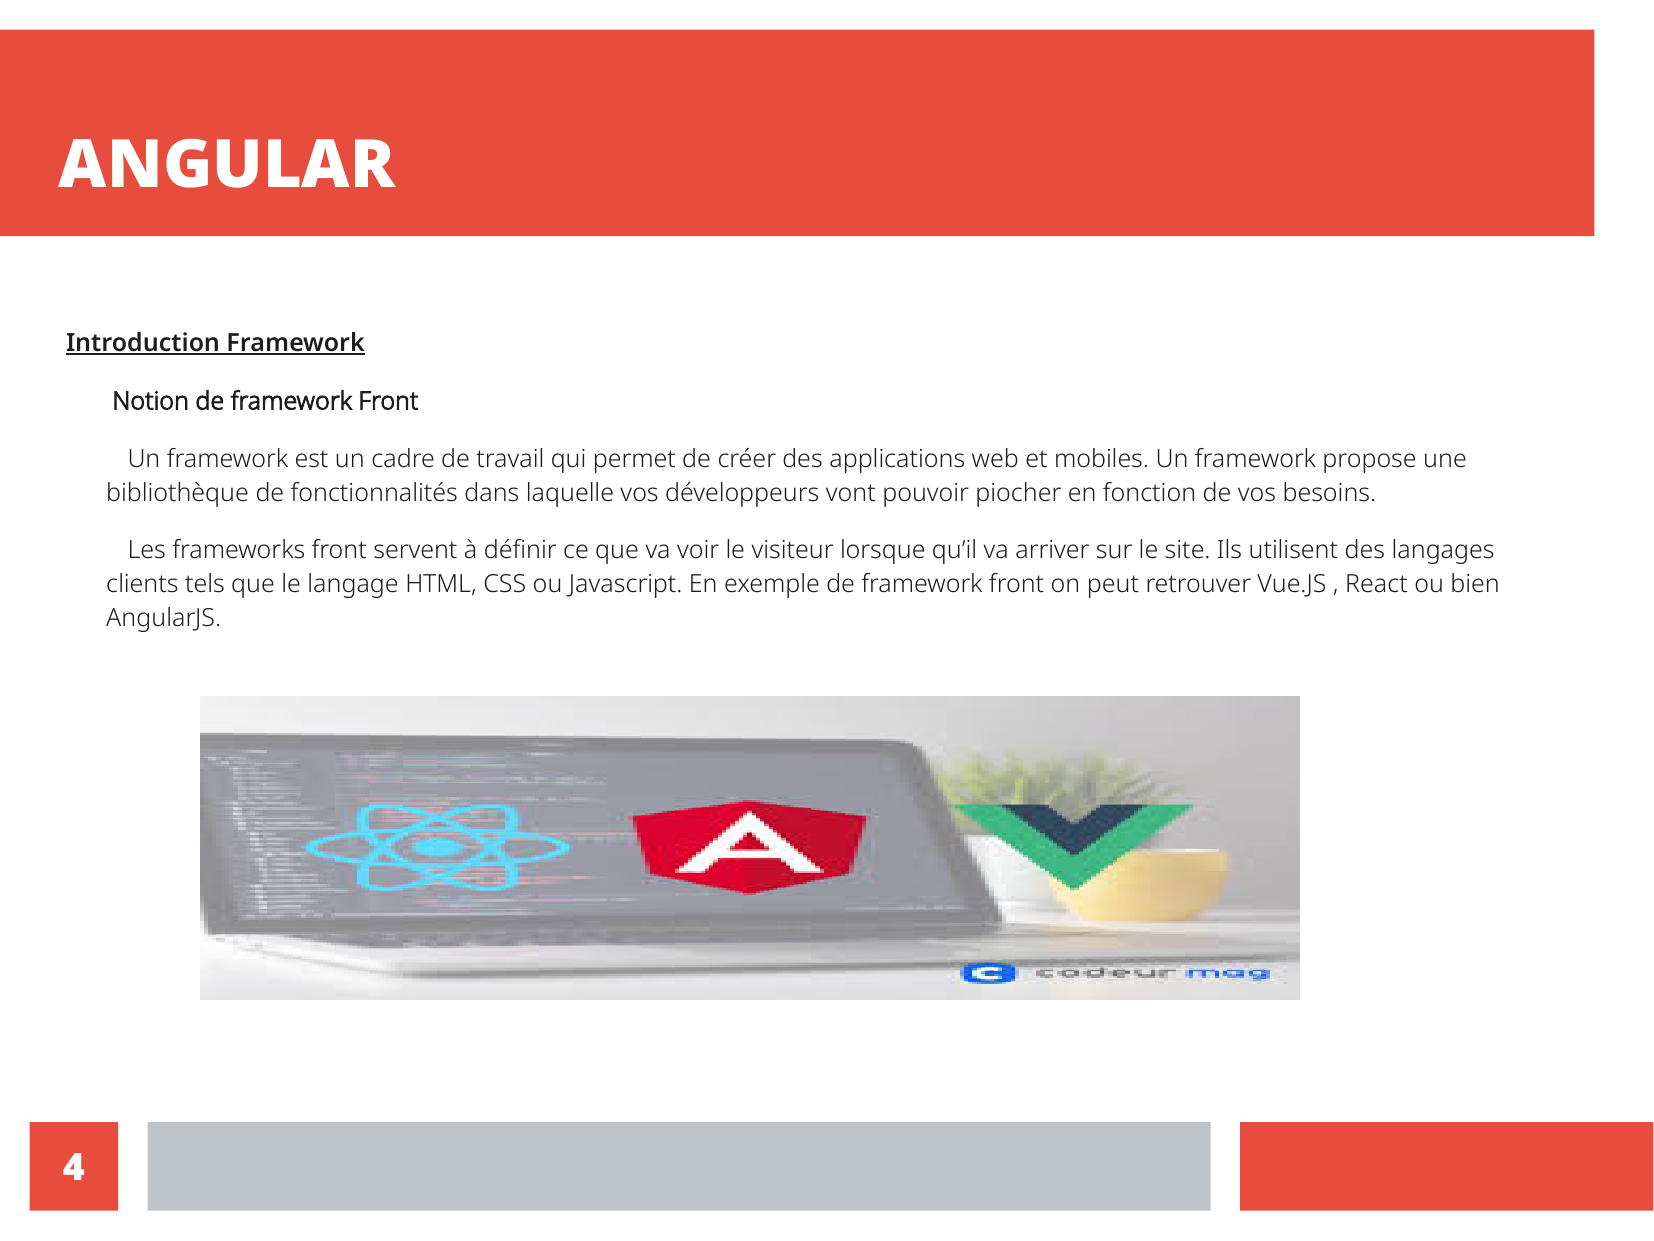

# ANGULAR
Introduction Framework
Notion de framework Front
Un framework est un cadre de travail qui permet de créer des applications web et mobiles. Un framework propose une bibliothèque de fonctionnalités dans laquelle vos développeurs vont pouvoir piocher en fonction de vos besoins.
Les frameworks front servent à définir ce que va voir le visiteur lorsque qu’il va arriver sur le site. Ils utilisent des langages clients tels que le langage HTML, CSS ou Javascript. En exemple de framework front on peut retrouver Vue.JS , React ou bien AngularJS.
4